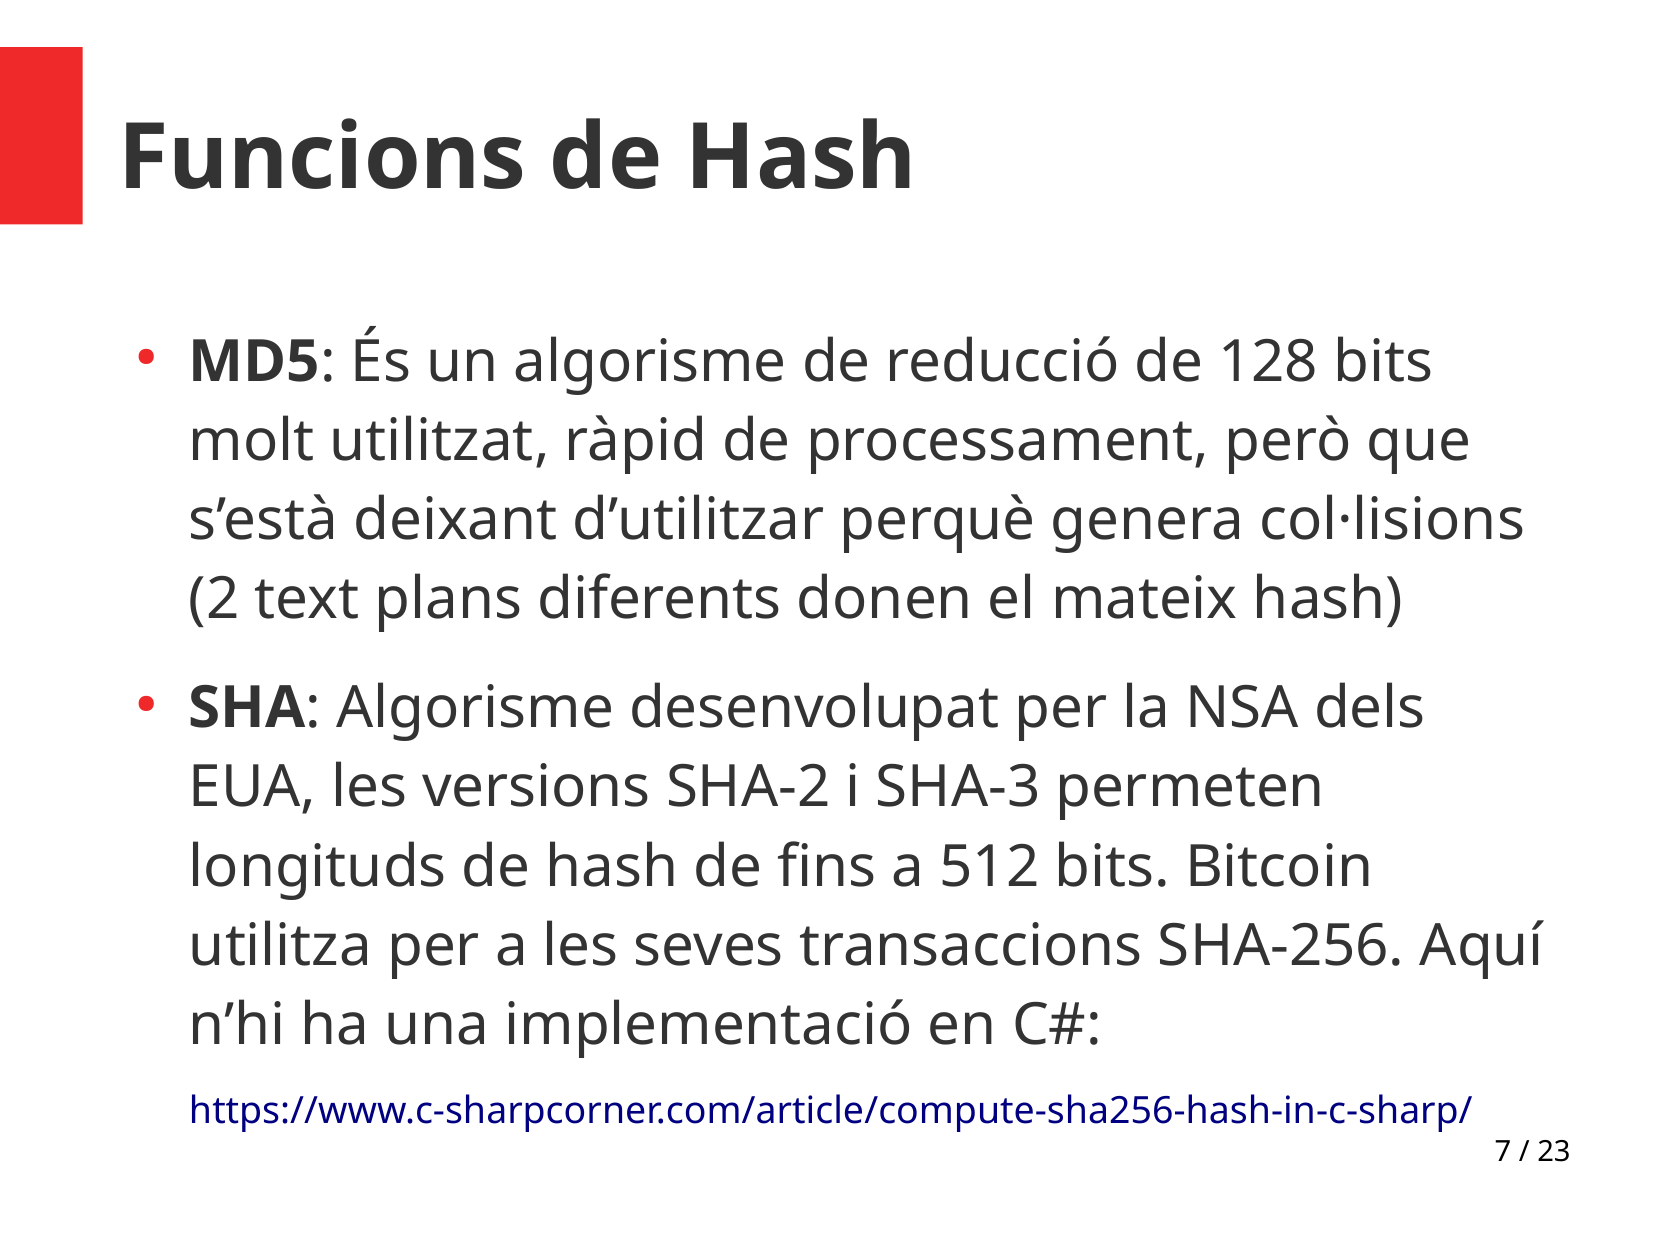

# Funcions de Hash
MD5: És un algorisme de reducció de 128 bits molt utilitzat, ràpid de processament, però que s’està deixant d’utilitzar perquè genera col·lisions (2 text plans diferents donen el mateix hash)
SHA: Algorisme desenvolupat per la NSA dels EUA, les versions SHA-2 i SHA-3 permeten longituds de hash de fins a 512 bits. Bitcoin utilitza per a les seves transaccions SHA-256. Aquí n’hi ha una implementació en C#: https://www.c-sharpcorner.com/article/compute-sha256-hash-in-c-sharp/
7